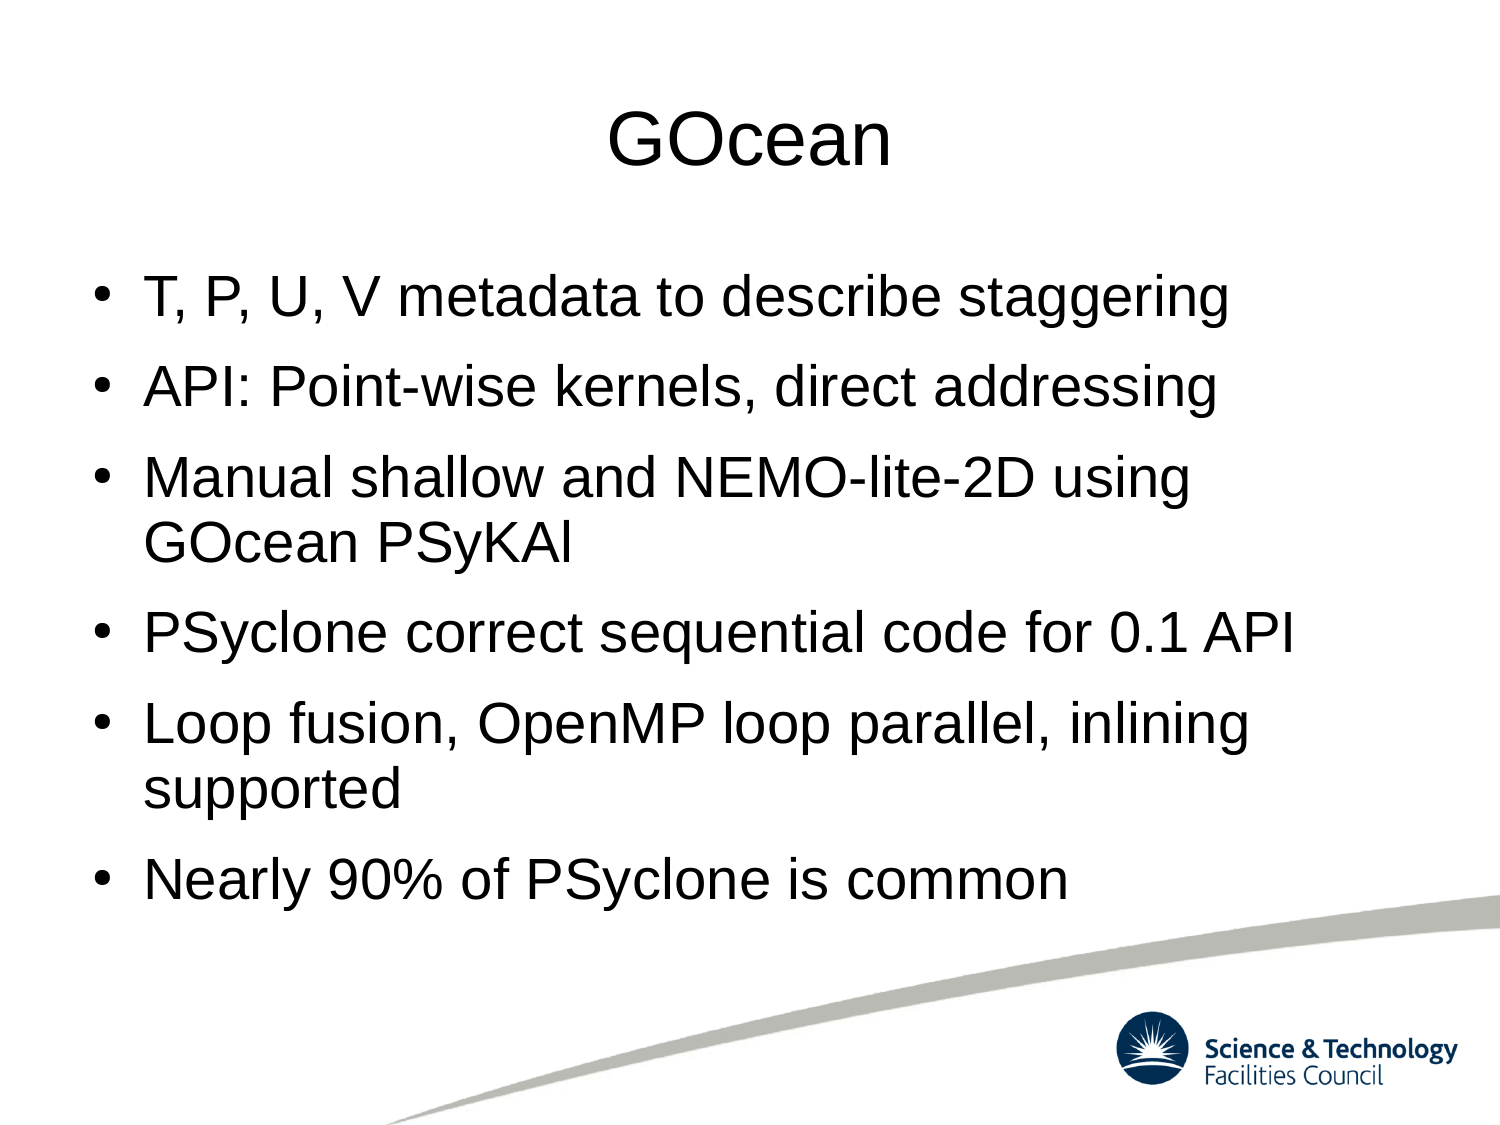

# GOcean
T, P, U, V metadata to describe staggering
API: Point-wise kernels, direct addressing
Manual shallow and NEMO-lite-2D using GOcean PSyKAl
PSyclone correct sequential code for 0.1 API
Loop fusion, OpenMP loop parallel, inlining supported
Nearly 90% of PSyclone is common